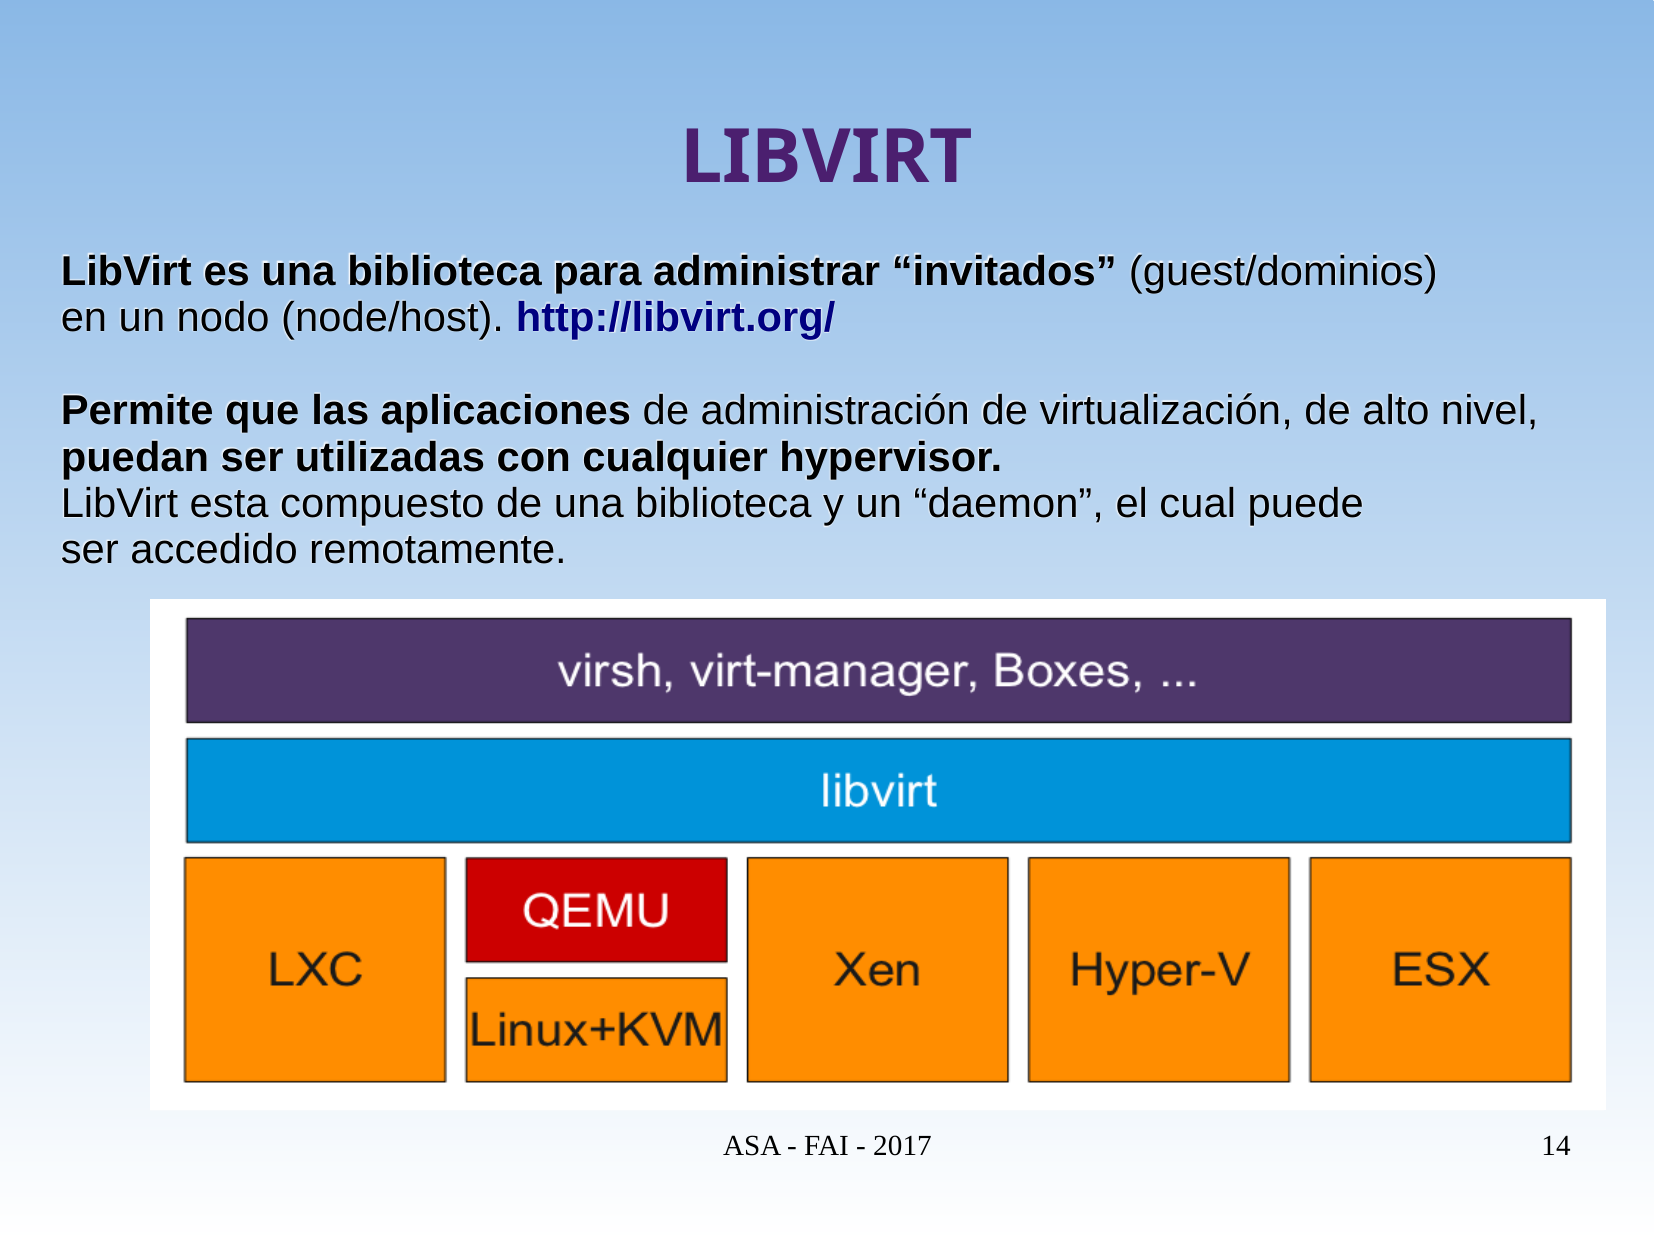

# LIBVIRT
LibVirt es una biblioteca para administrar “invitados” (guest/dominios)
en un nodo (node/host). http://libvirt.org/
Permite que las aplicaciones de administración de virtualización, de alto nivel,
puedan ser utilizadas con cualquier hypervisor.
LibVirt esta compuesto de una biblioteca y un “daemon”, el cual puede
ser accedido remotamente.
ASA - FAI - 2017
14